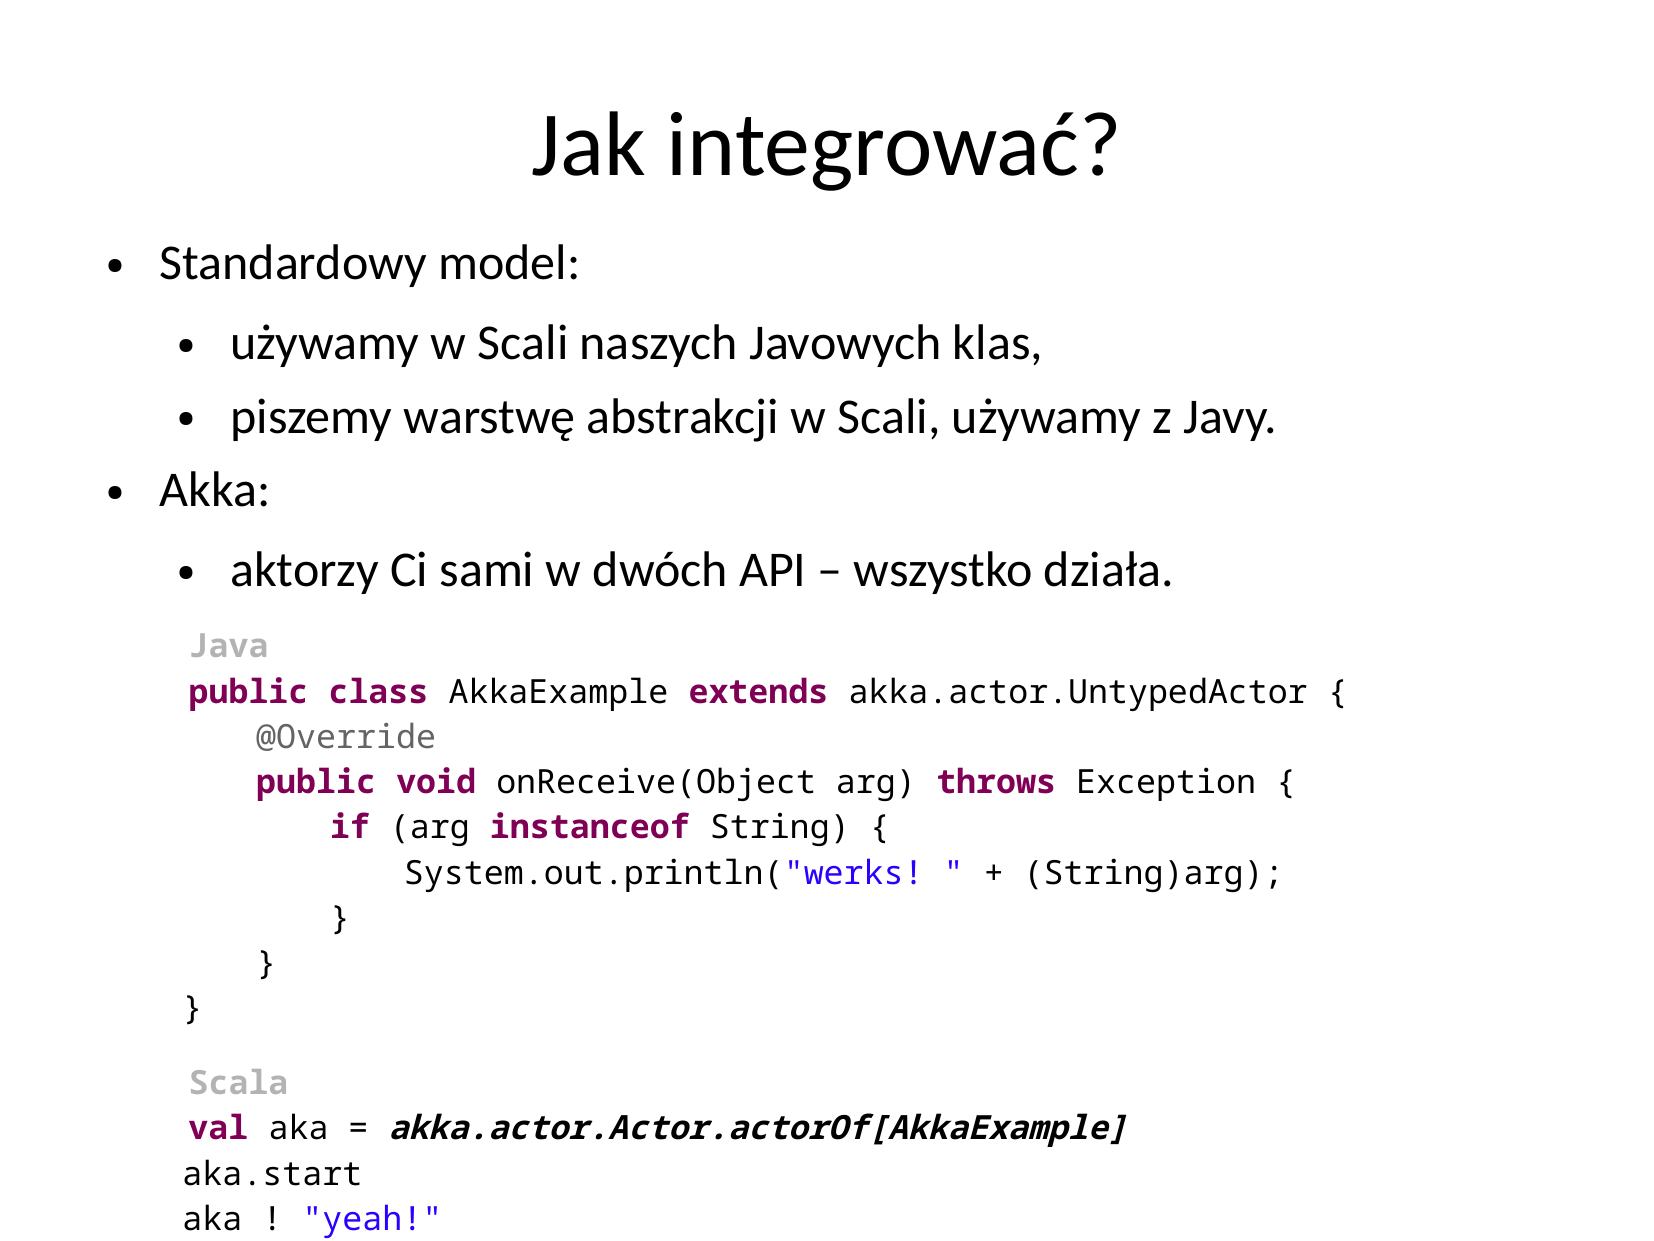

# Jak integrować?
Standardowy model:
używamy w Scali naszych Javowych klas,
piszemy warstwę abstrakcji w Scali, używamy z Javy.
Akka:
aktorzy Ci sami w dwóch API – wszystko działa.
 Java
 public class AkkaExample extends akka.actor.UntypedActor {
		 @Override
	 	 public void onReceive(Object arg) throws Exception {
		 	 if (arg instanceof String) {
				 System.out.println("werks! " + (String)arg);
			 }
		 }
	 }
 Scala
 val aka = akka.actor.Actor.actorOf[AkkaExample]
	 aka.start
	 aka ! "yeah!"